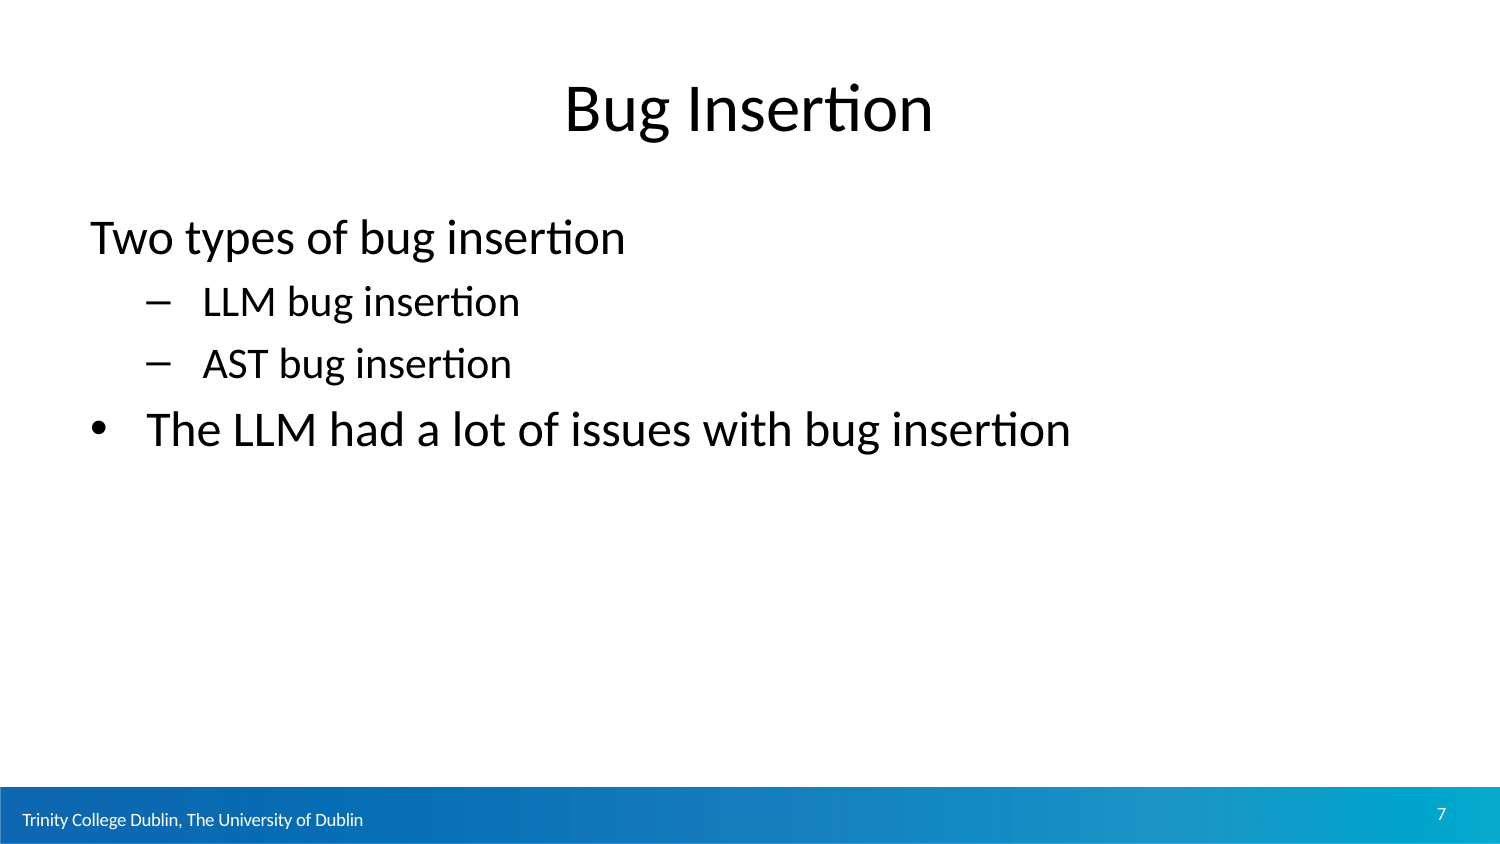

# Bug Insertion
Two types of bug insertion
LLM bug insertion
AST bug insertion
The LLM had a lot of issues with bug insertion
7